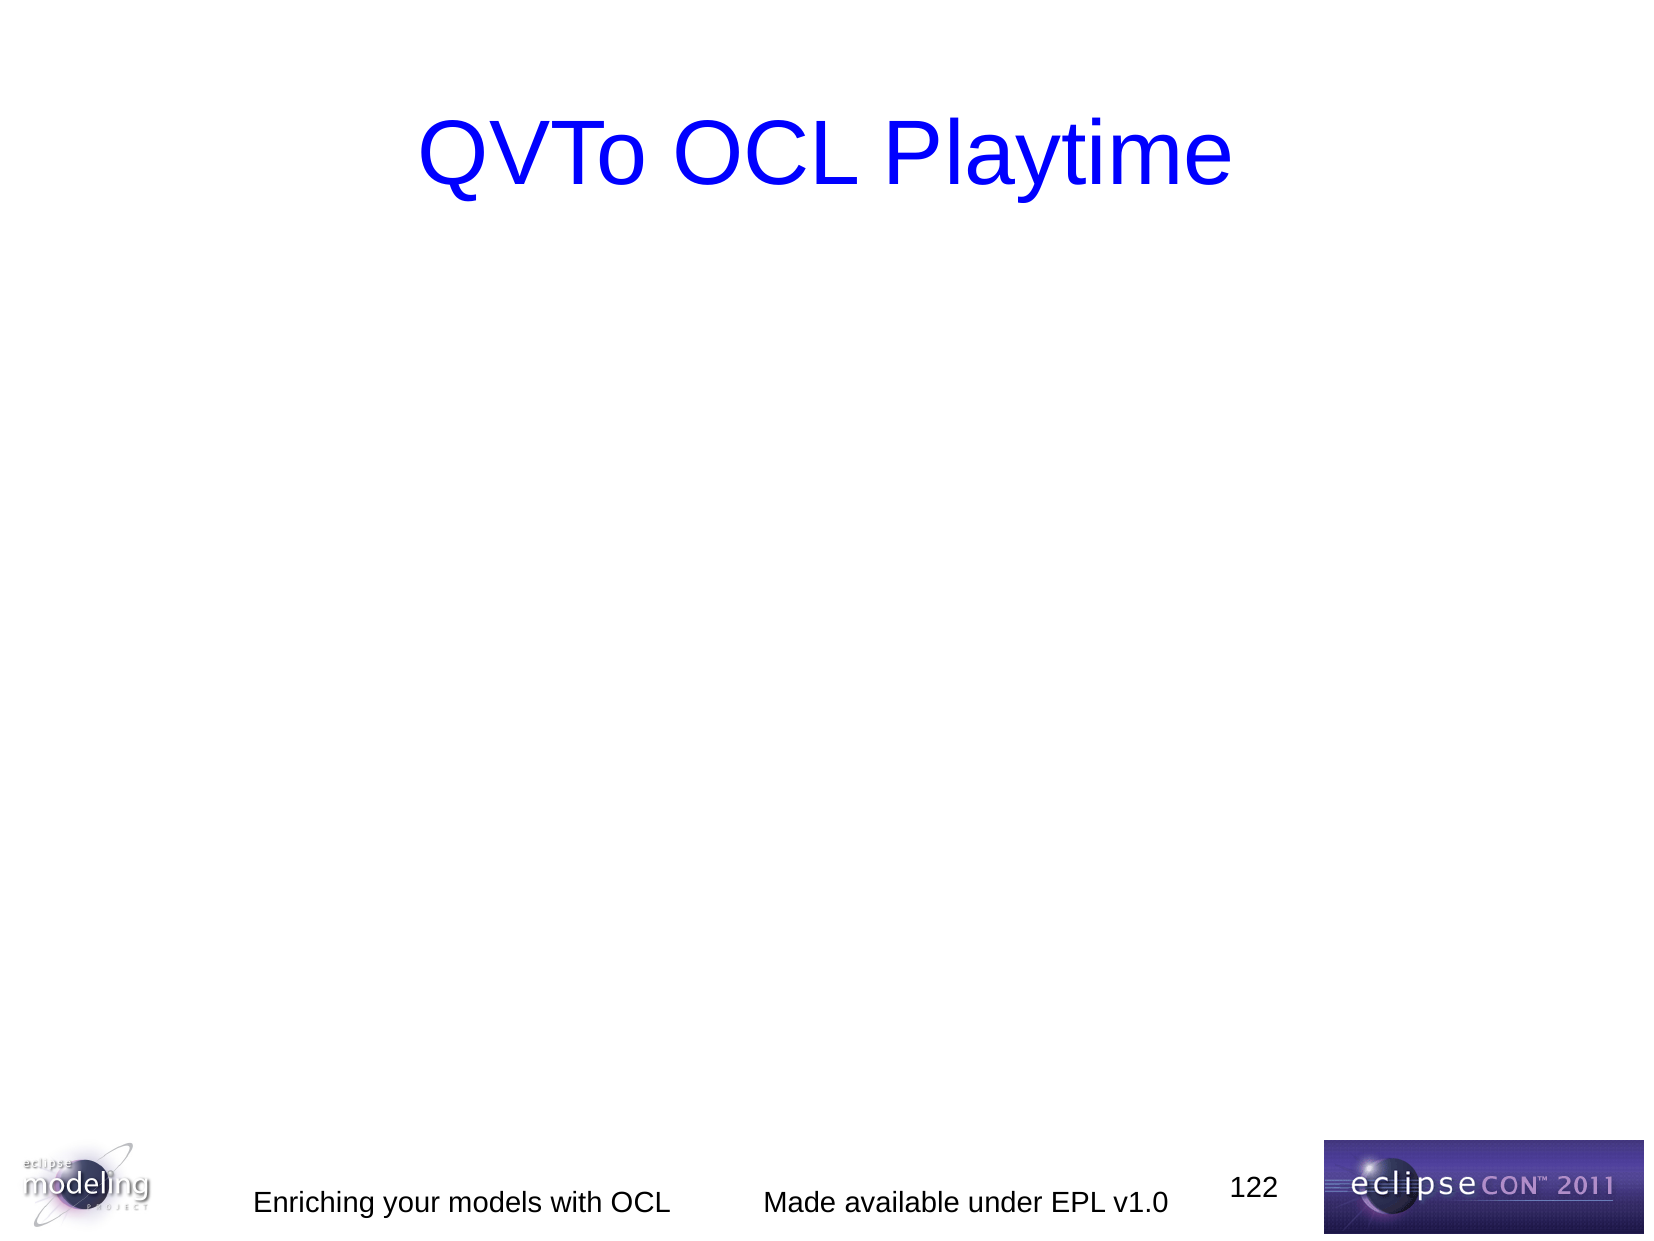

# QVTo OCL Playtime
122
Enriching your models with OCL